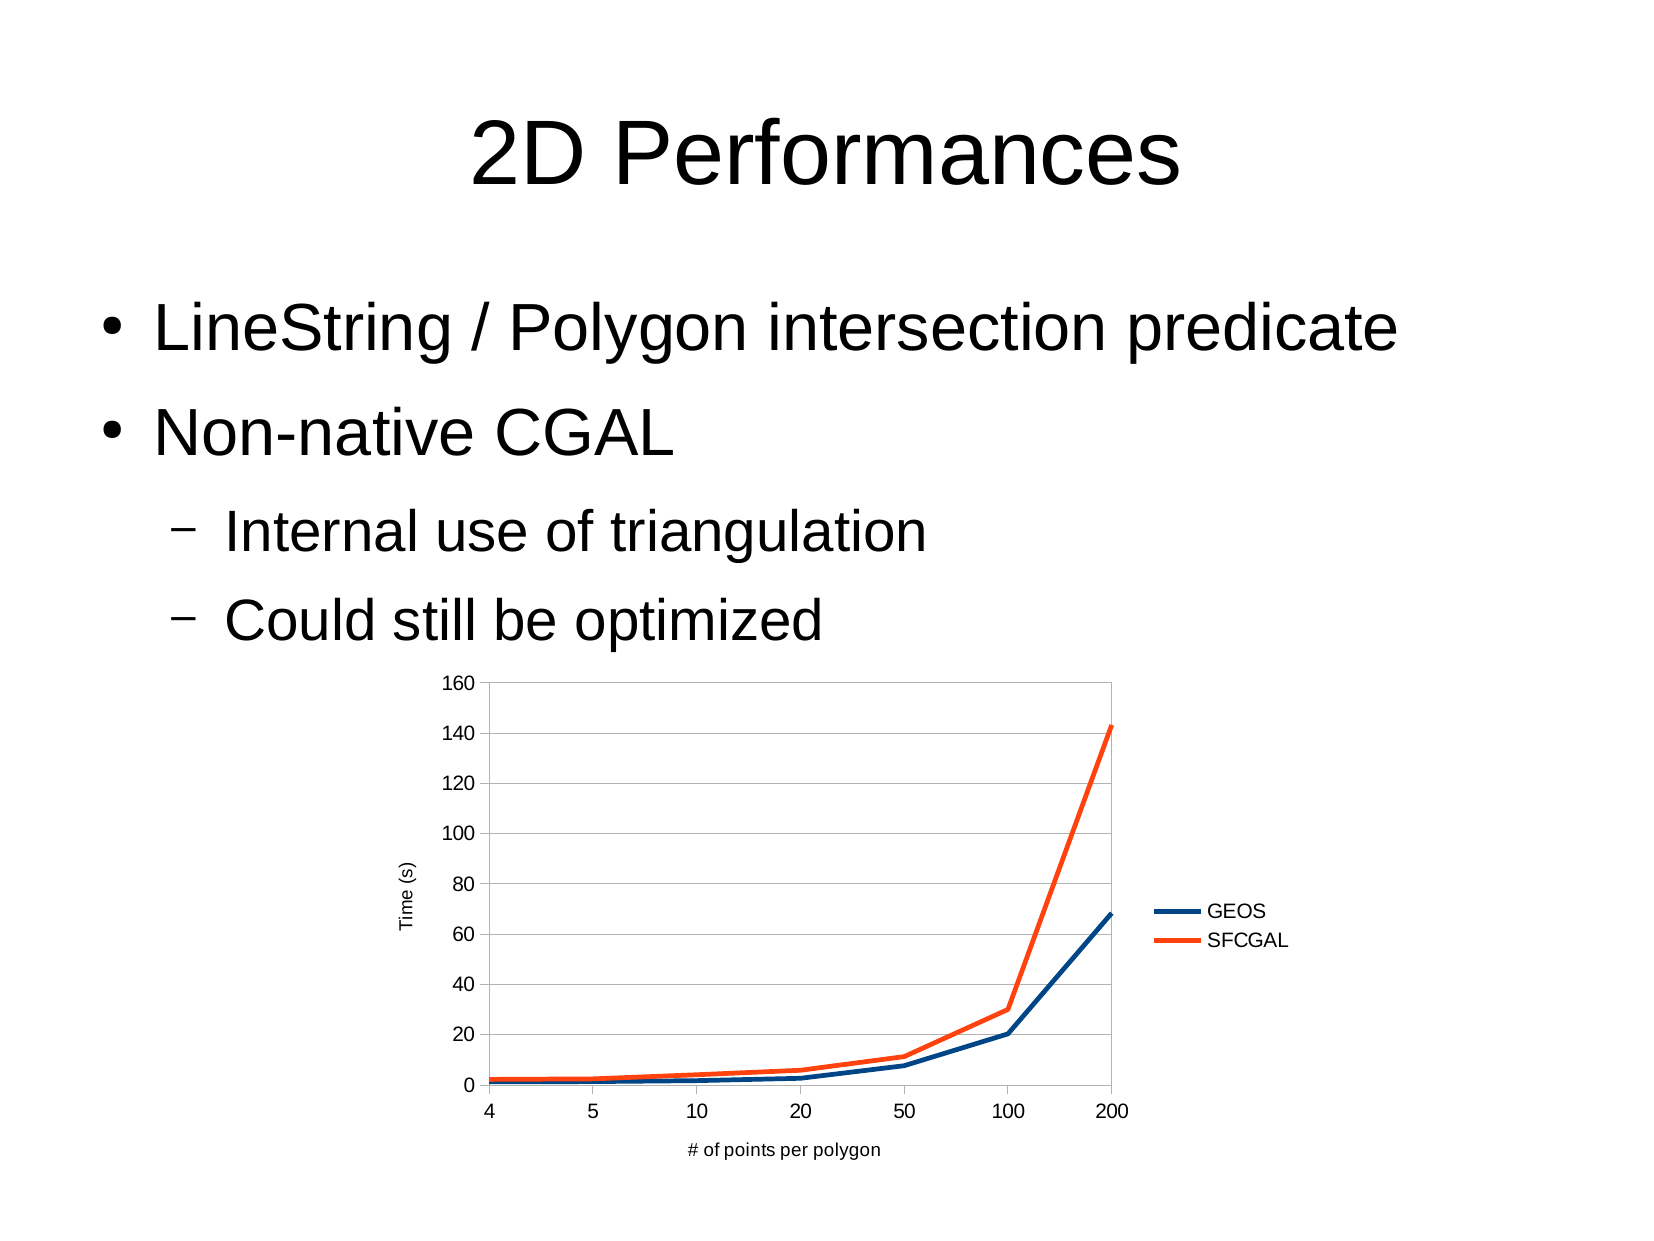

# 2D Performances
LineString / Polygon intersection predicate
Non-native CGAL
Internal use of triangulation
Could still be optimized
### Chart
| Category | GEOS | SFCGAL |
|---|---|---|
| 4 | 1.252 | 2.247 |
| 5 | 1.382 | 2.465 |
| 10 | 1.739 | 4.106 |
| 20 | 2.7 | 5.892 |
| 50 | 7.704 | 11.312 |
| 100 | 20.361 | 30.074 |
| 200 | 68.416 | 143.233 |